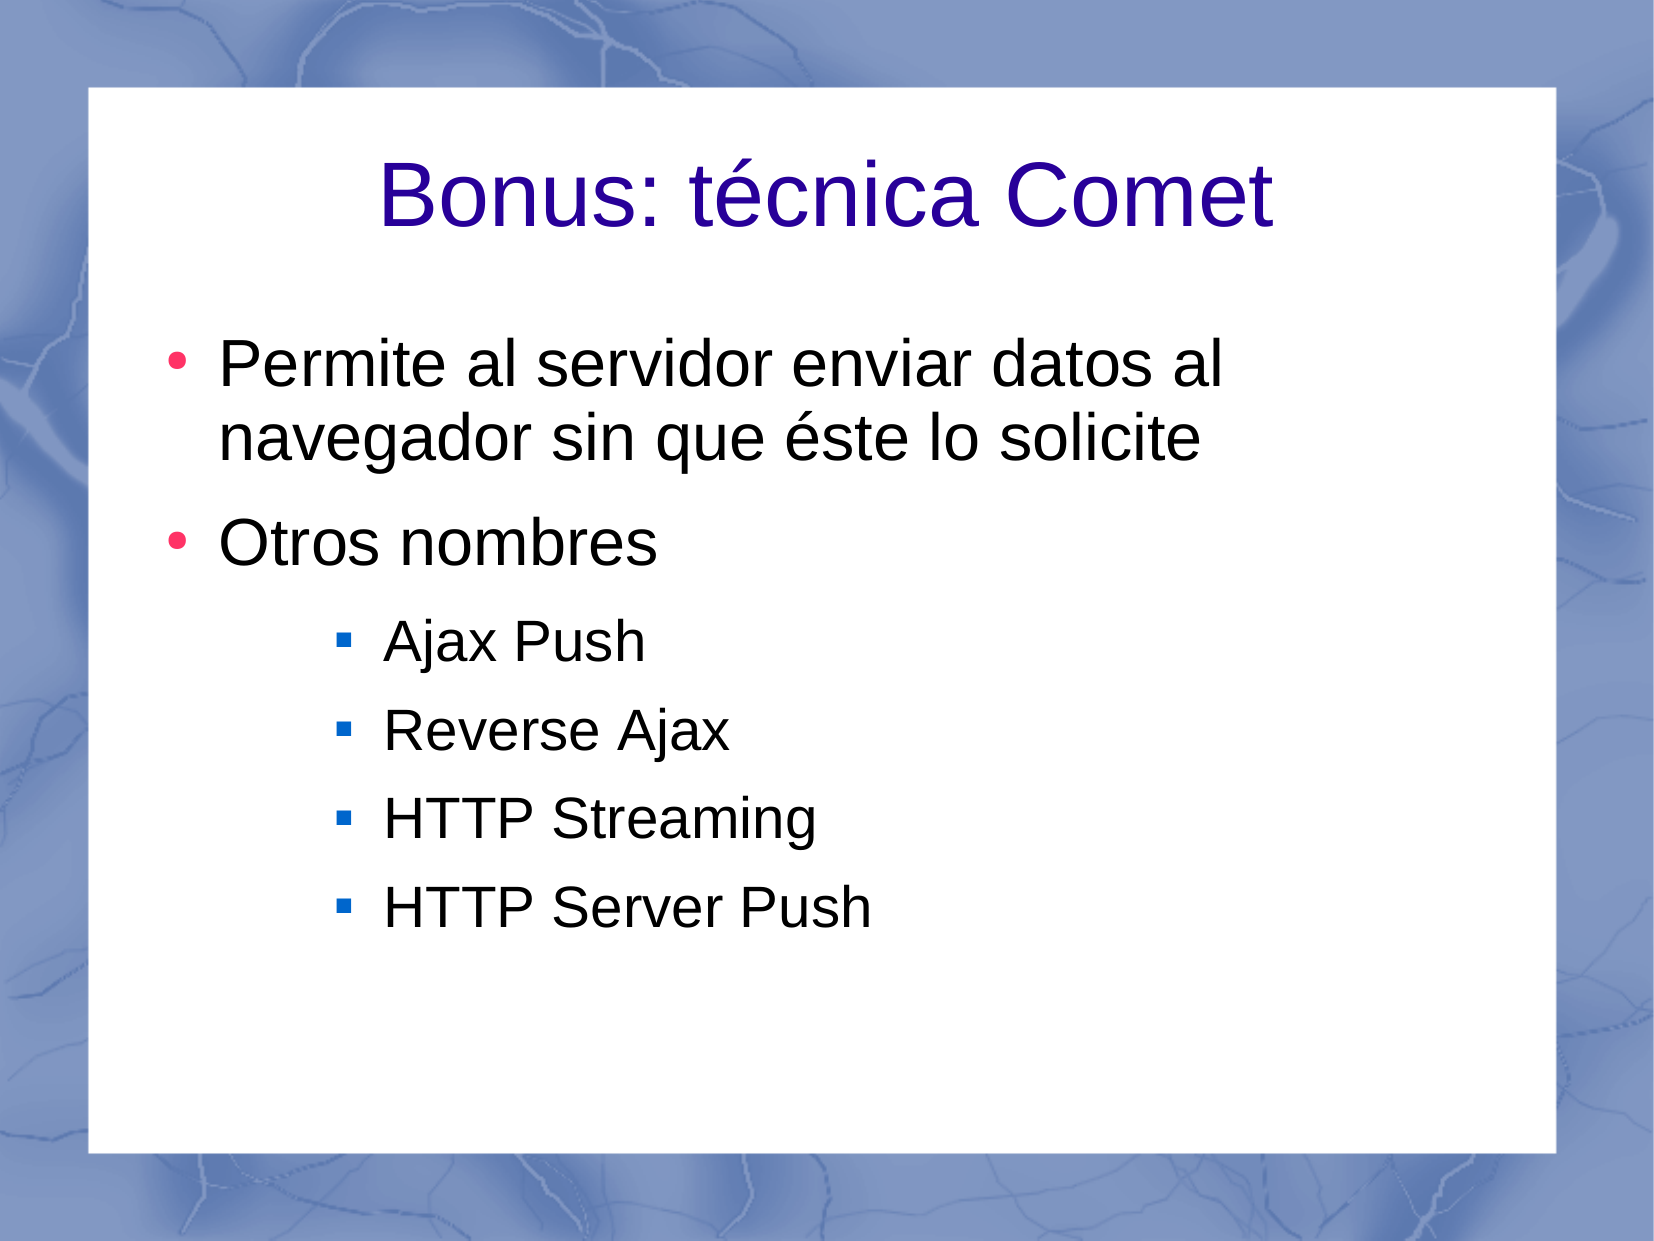

# Bonus: técnica Comet
Permite al servidor enviar datos al navegador sin que éste lo solicite
Otros nombres
Ajax Push
Reverse Ajax
HTTP Streaming
HTTP Server Push